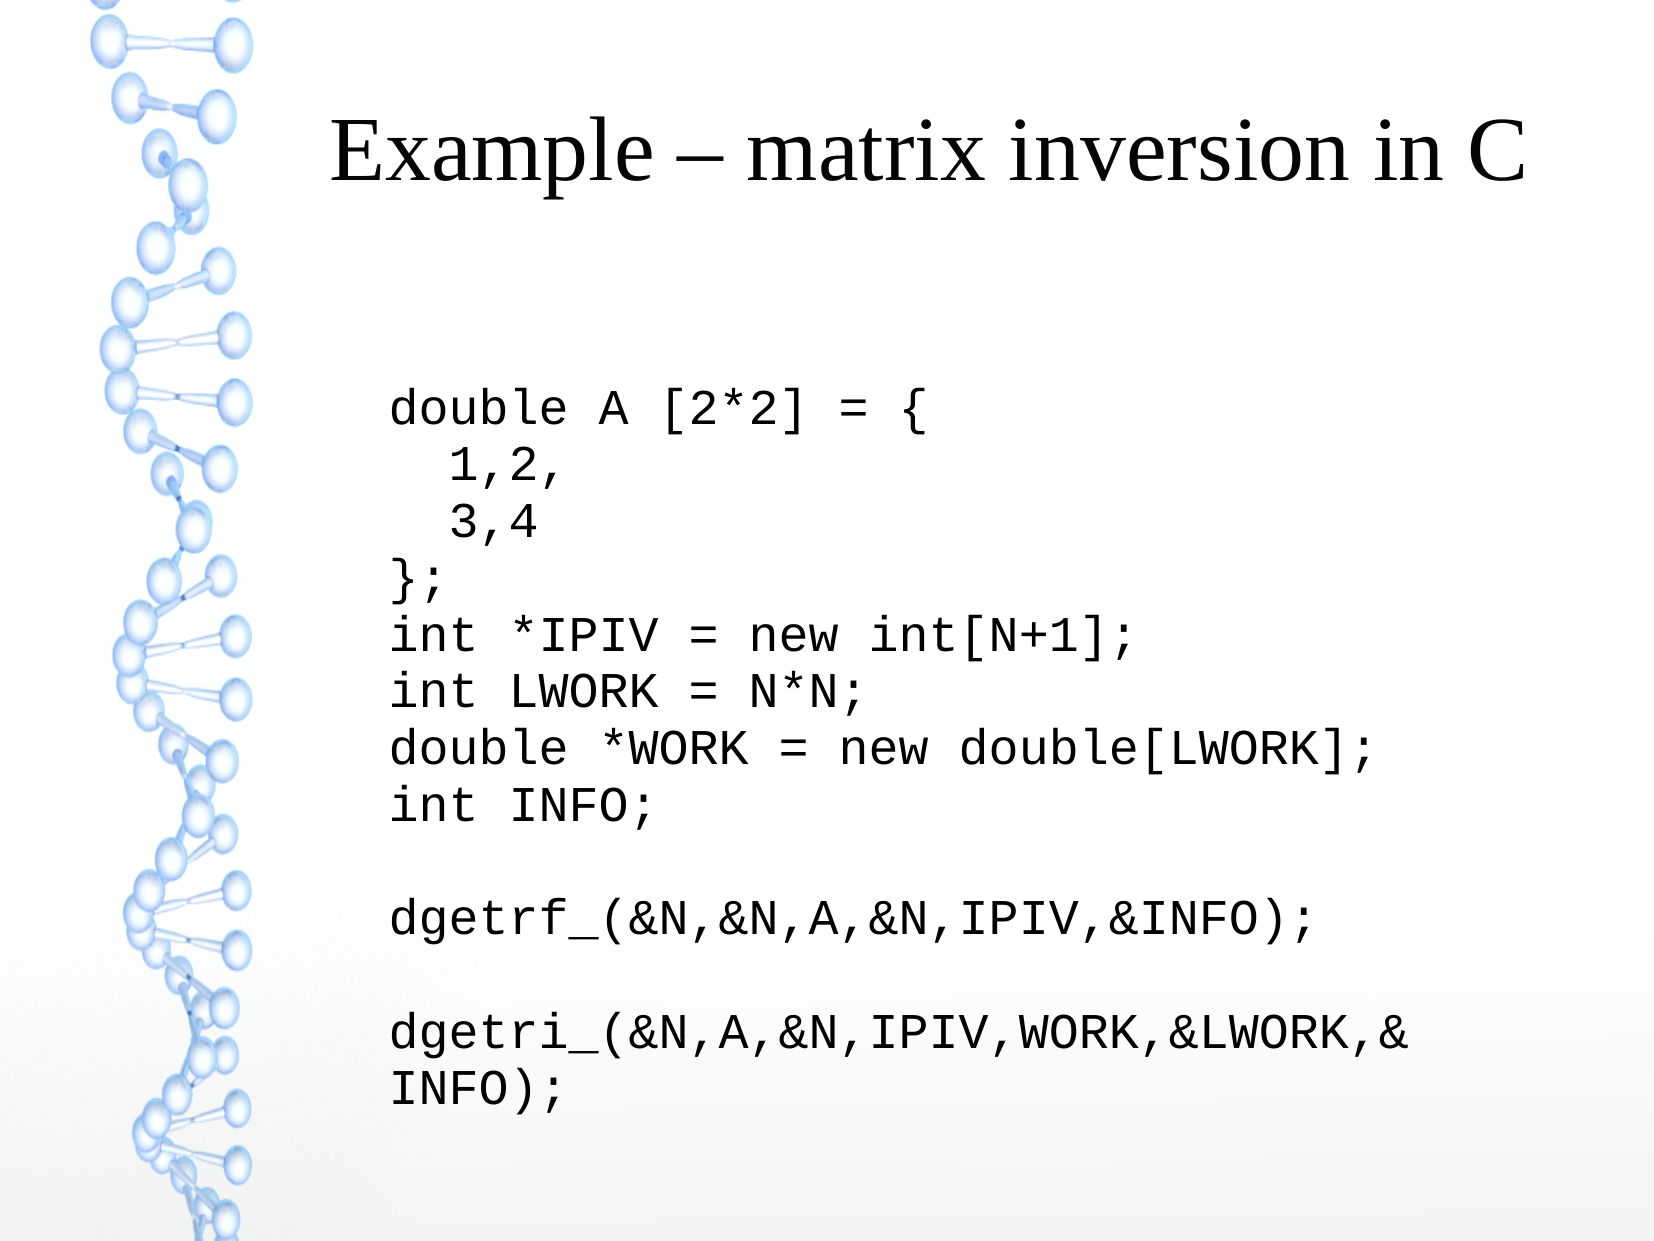

# Example – matrix inversion in C
double A [2*2] = {
 1,2,
 3,4
};
int *IPIV = new int[N+1];
int LWORK = N*N;
double *WORK = new double[LWORK];
int INFO;
dgetrf_(&N,&N,A,&N,IPIV,&INFO);
dgetri_(&N,A,&N,IPIV,WORK,&LWORK,&INFO);